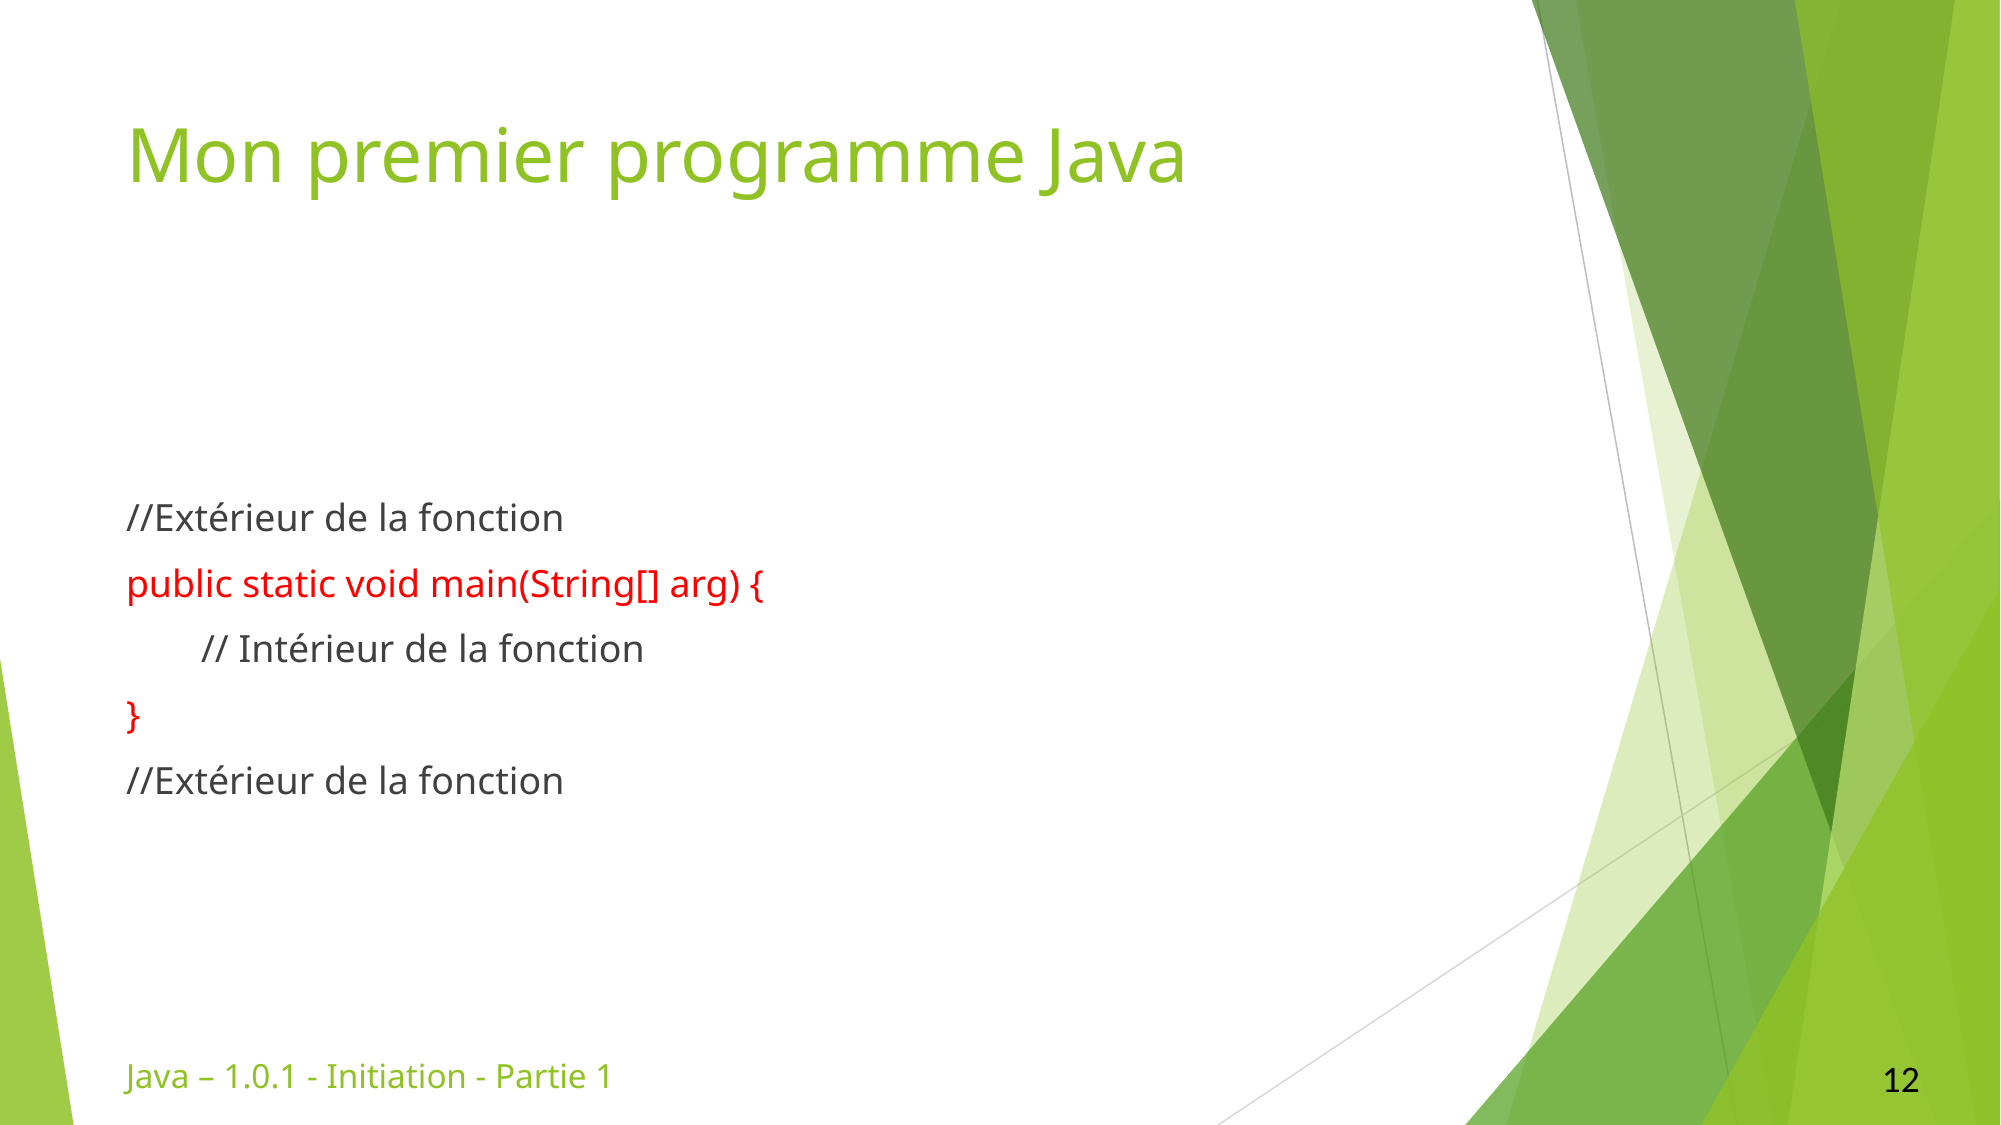

# Mon premier programme Java
//Extérieur de la fonction
public static void main(String[] arg) {
	// Intérieur de la fonction
}
//Extérieur de la fonction
Java – 1.0.1 - Initiation - Partie 1